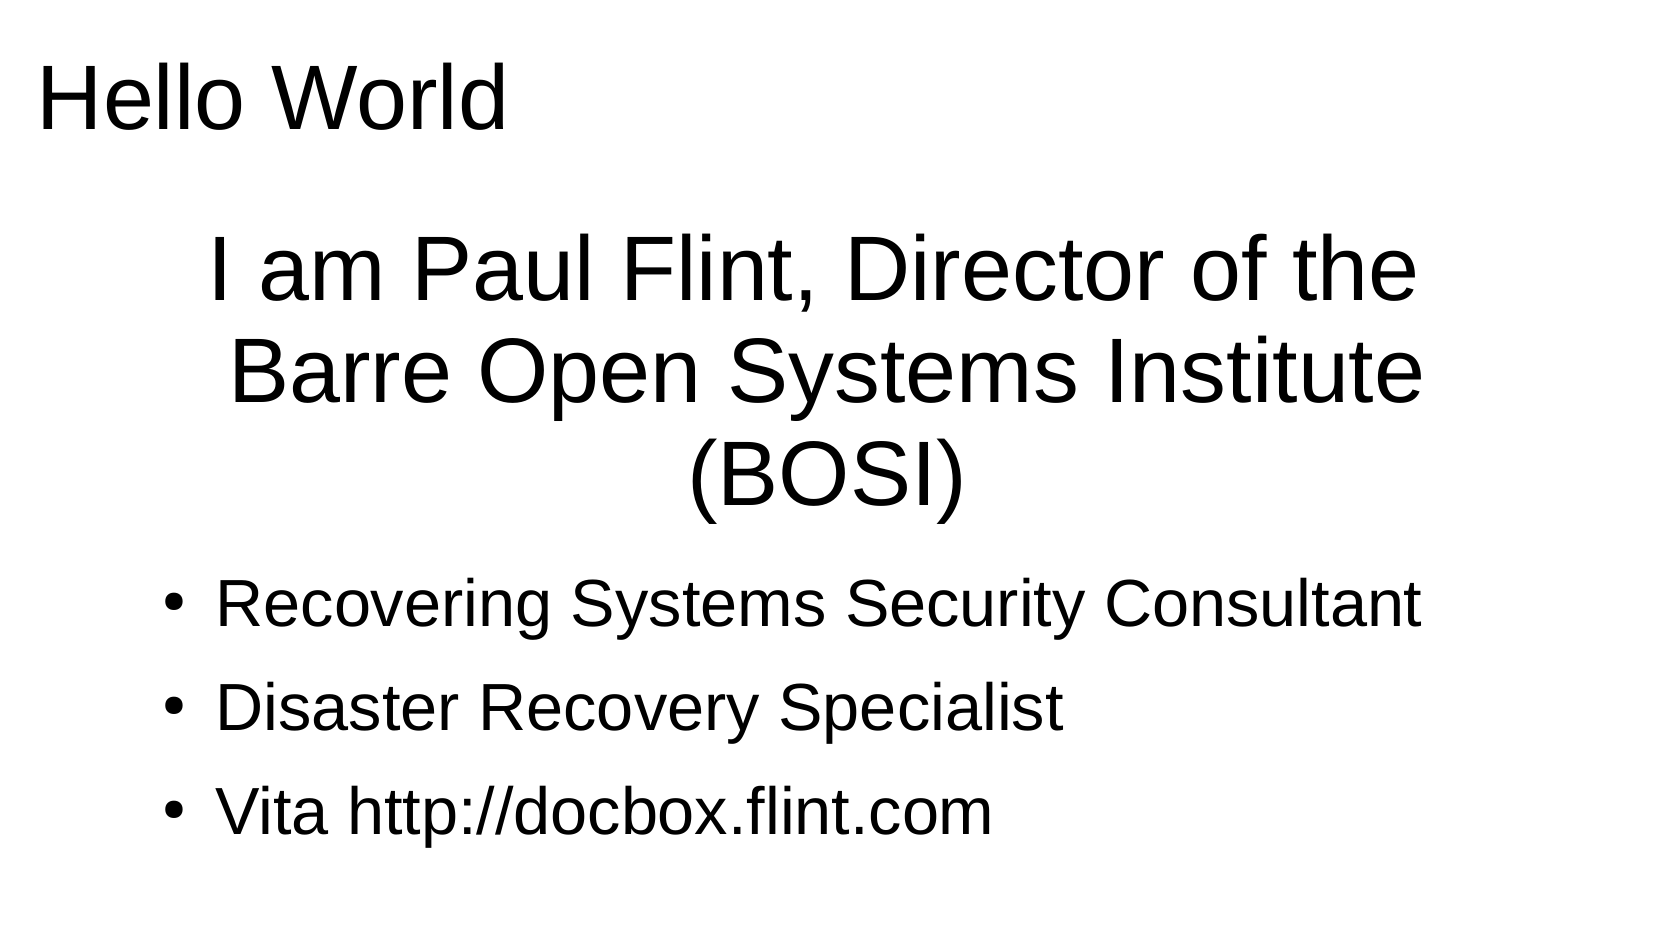

Hello World
# I am Paul Flint, Director of the Barre Open Systems Institute (BOSI)
Recovering Systems Security Consultant
Disaster Recovery Specialist
Vita http://docbox.flint.com